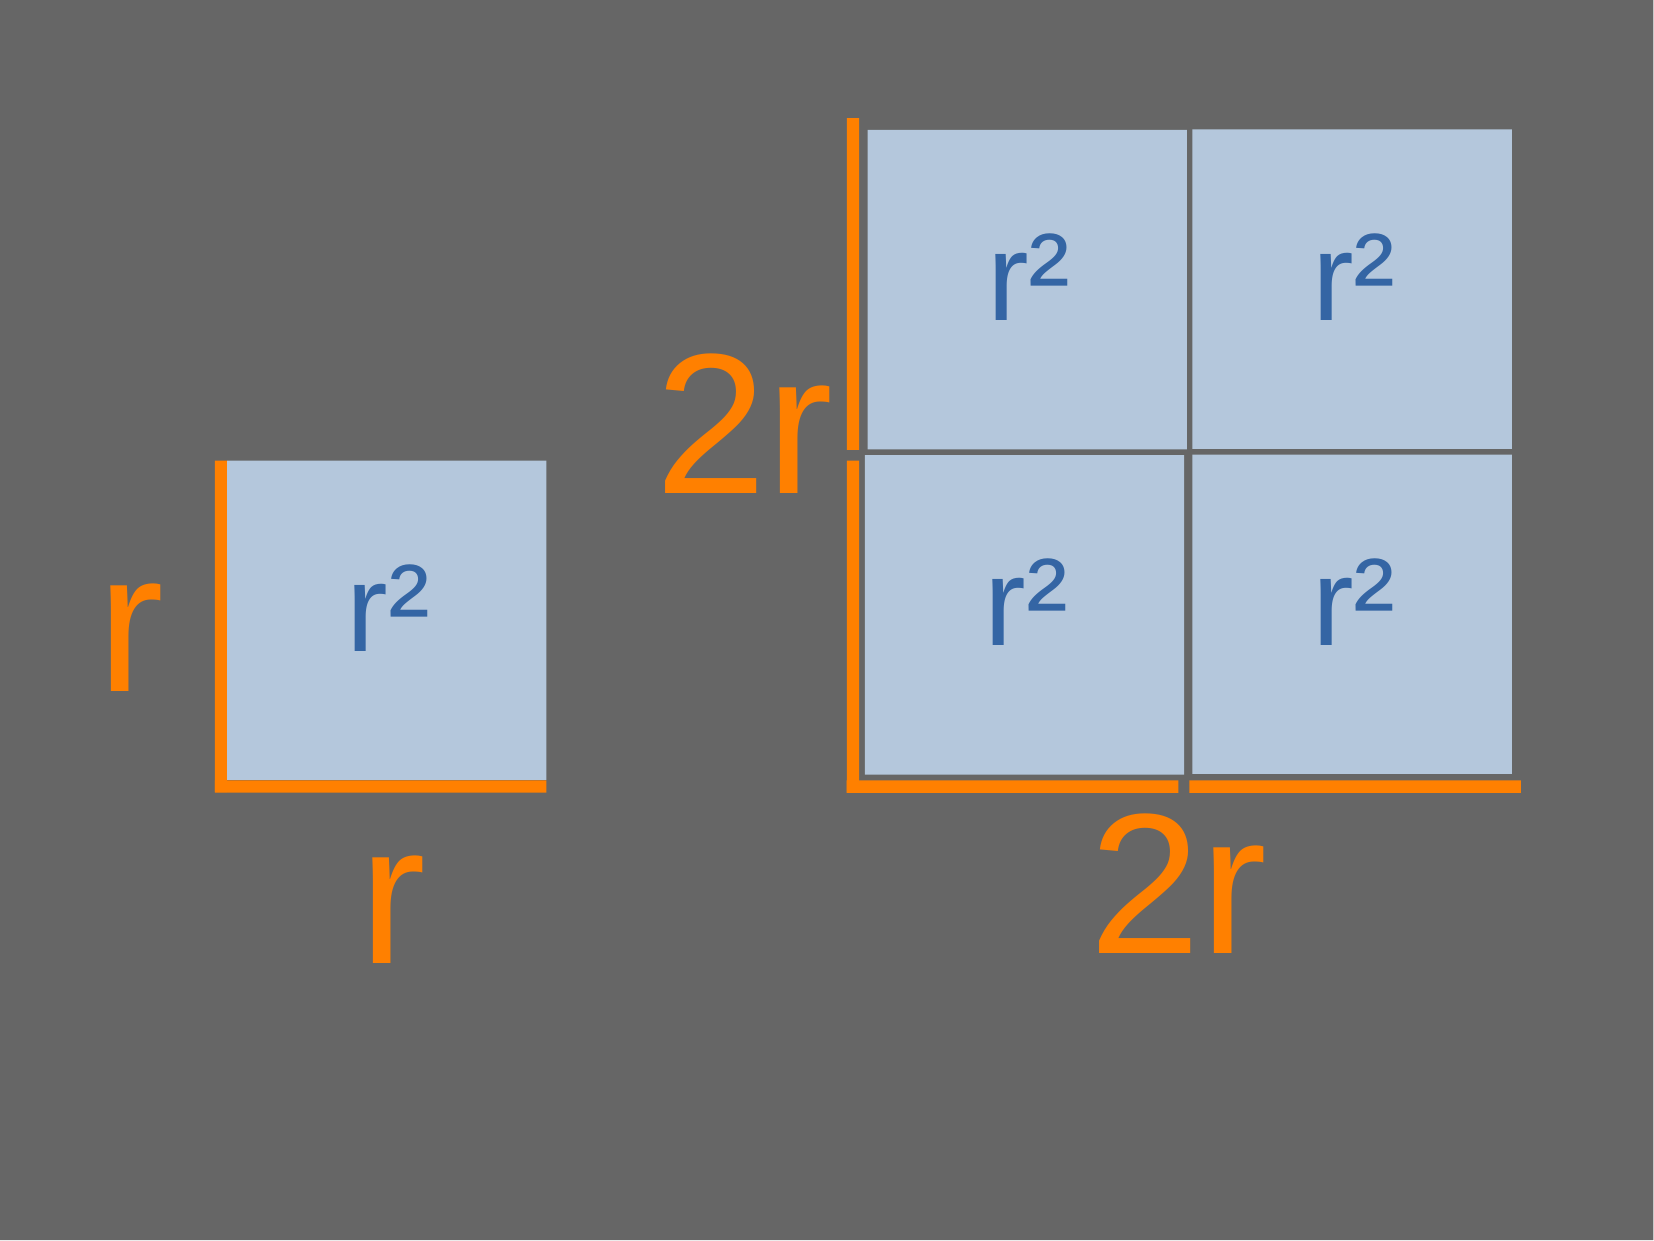

r²
r²
2r
r²
r²
r
r²
2r
r